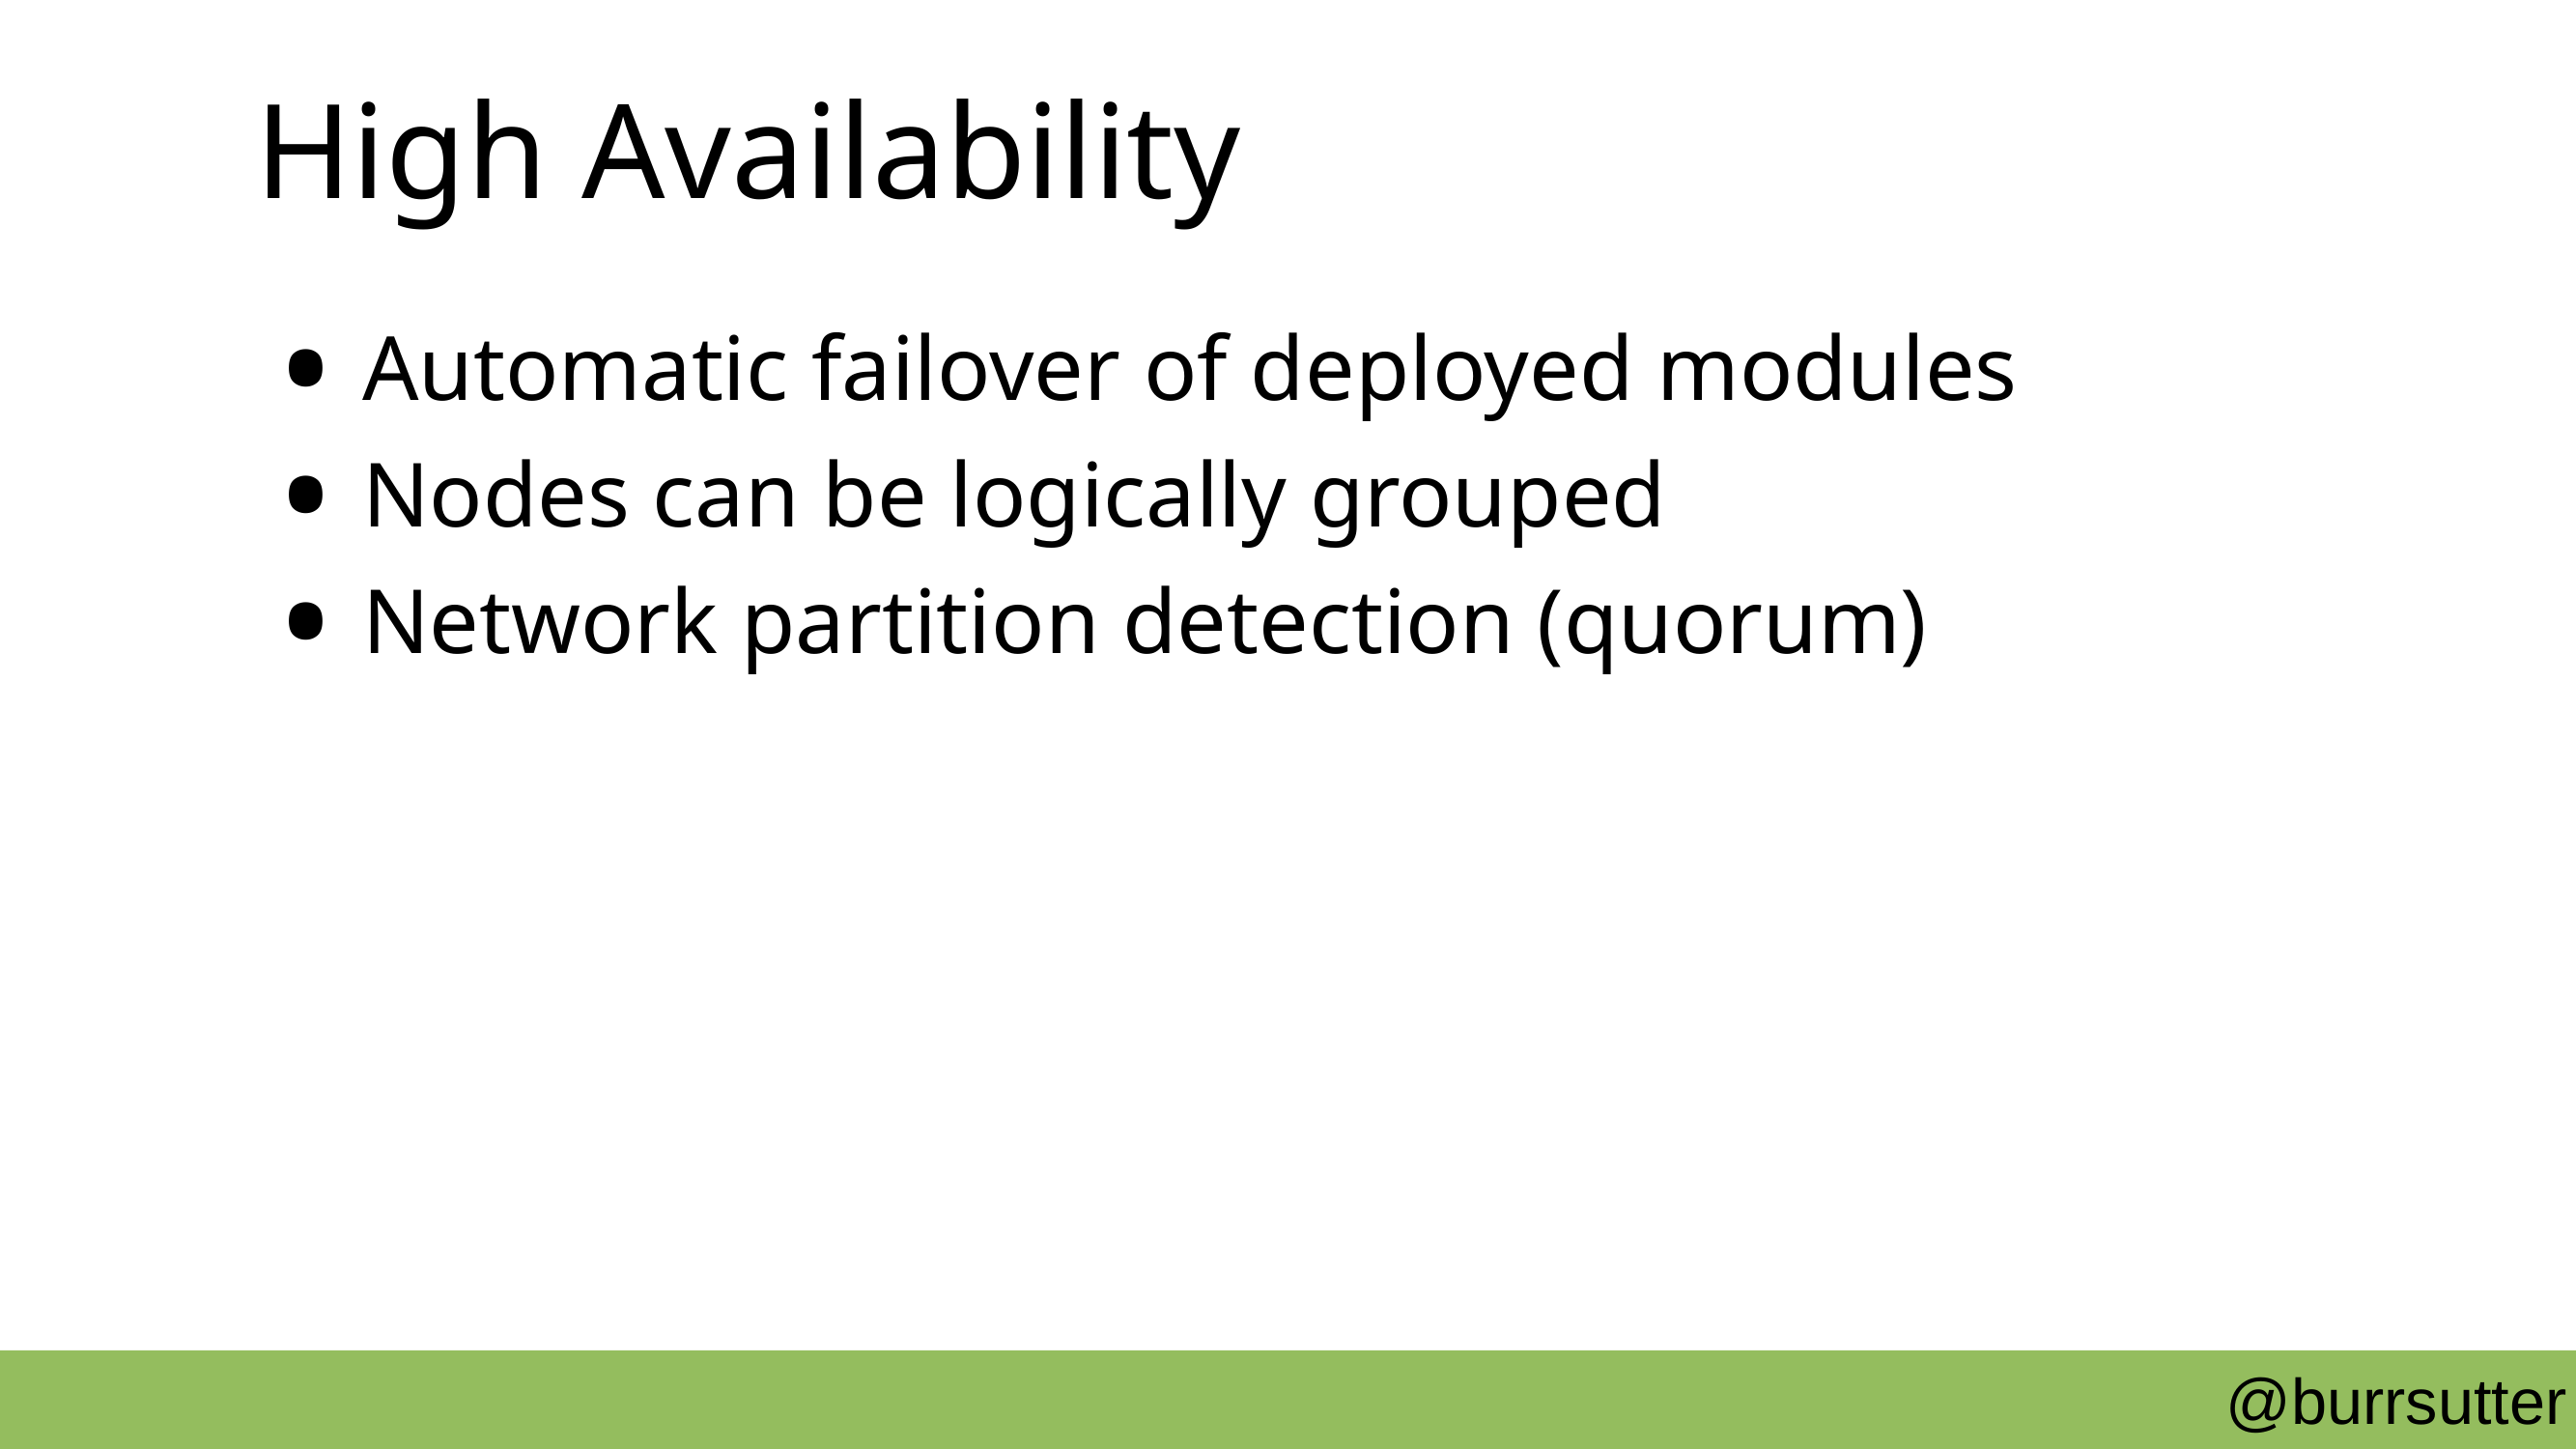

# High Availability
Automatic failover of deployed modules
Nodes can be logically grouped
Network partition detection (quorum)